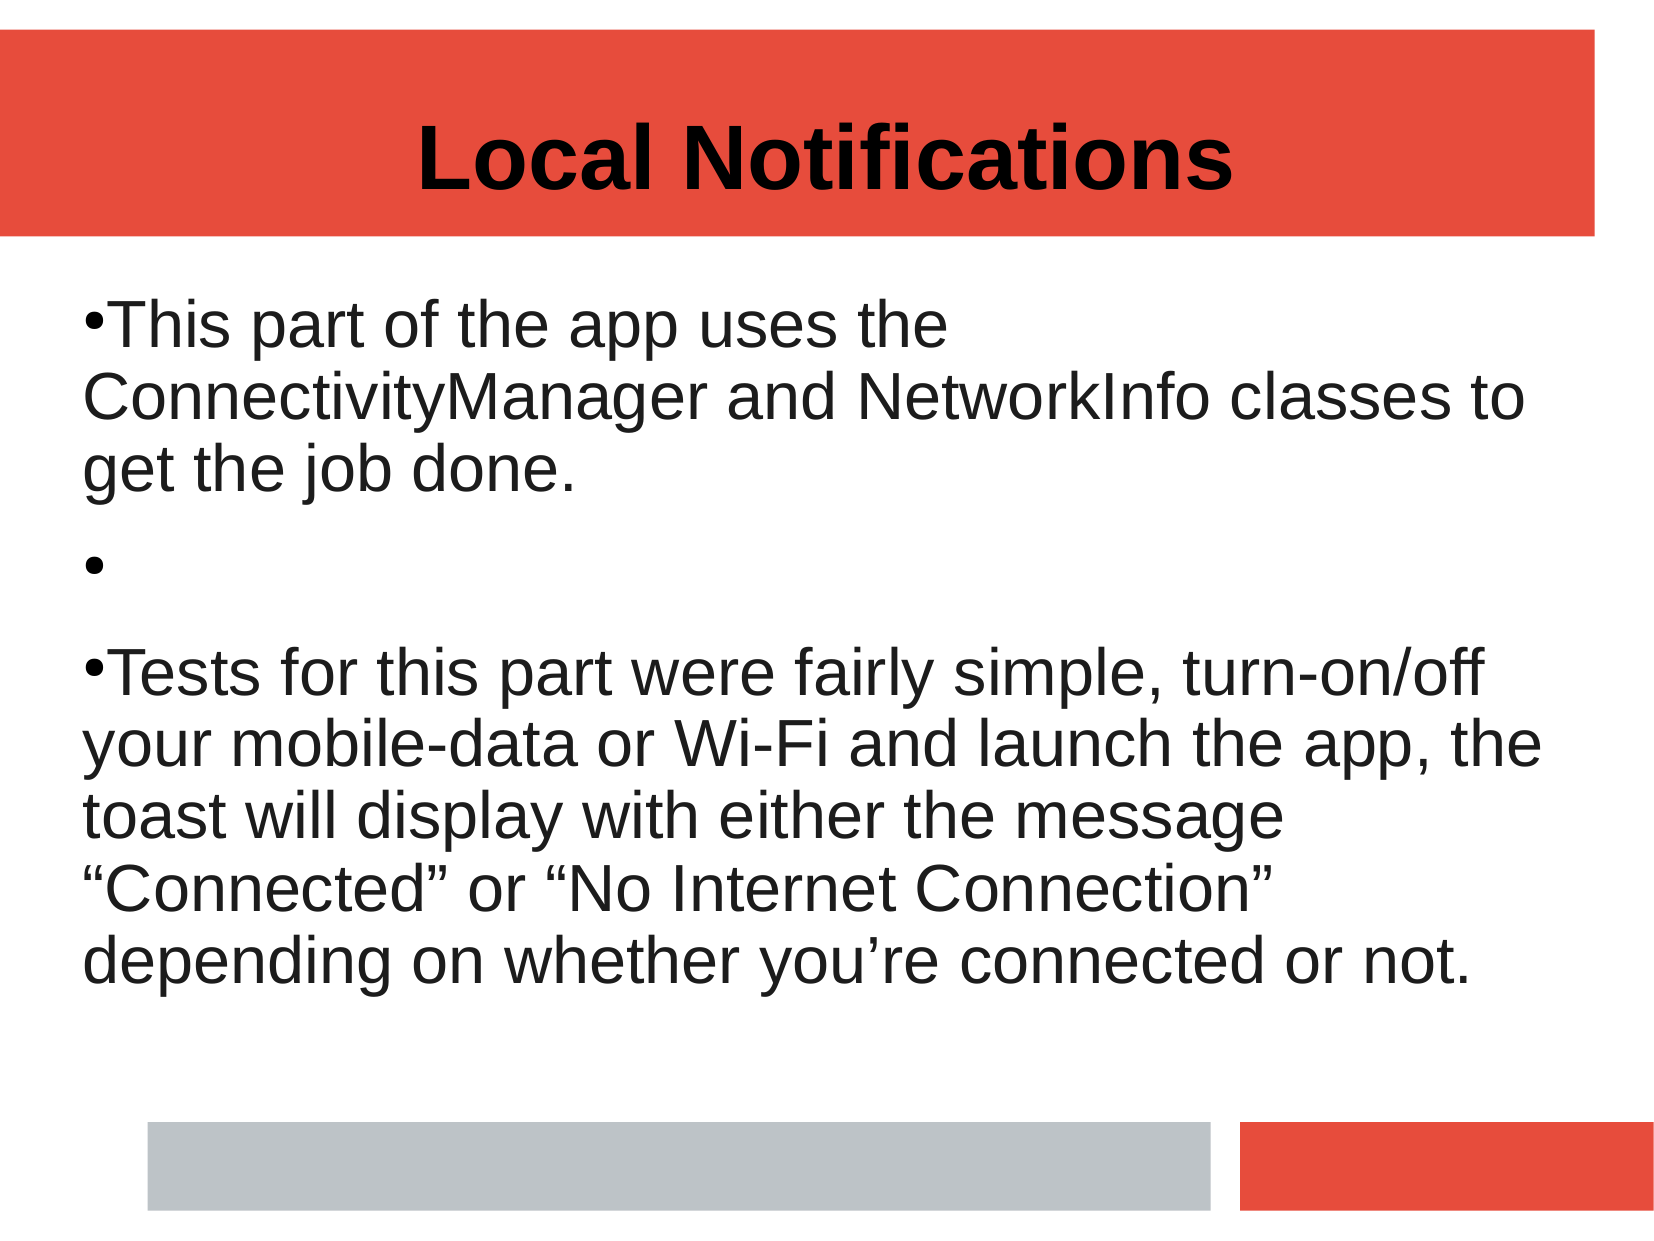

# Local Notifications
This part of the app uses the ConnectivityManager and NetworkInfo classes to get the job done.
Tests for this part were fairly simple, turn-on/off your mobile-data or Wi-Fi and launch the app, the toast will display with either the message “Connected” or “No Internet Connection” depending on whether you’re connected or not.